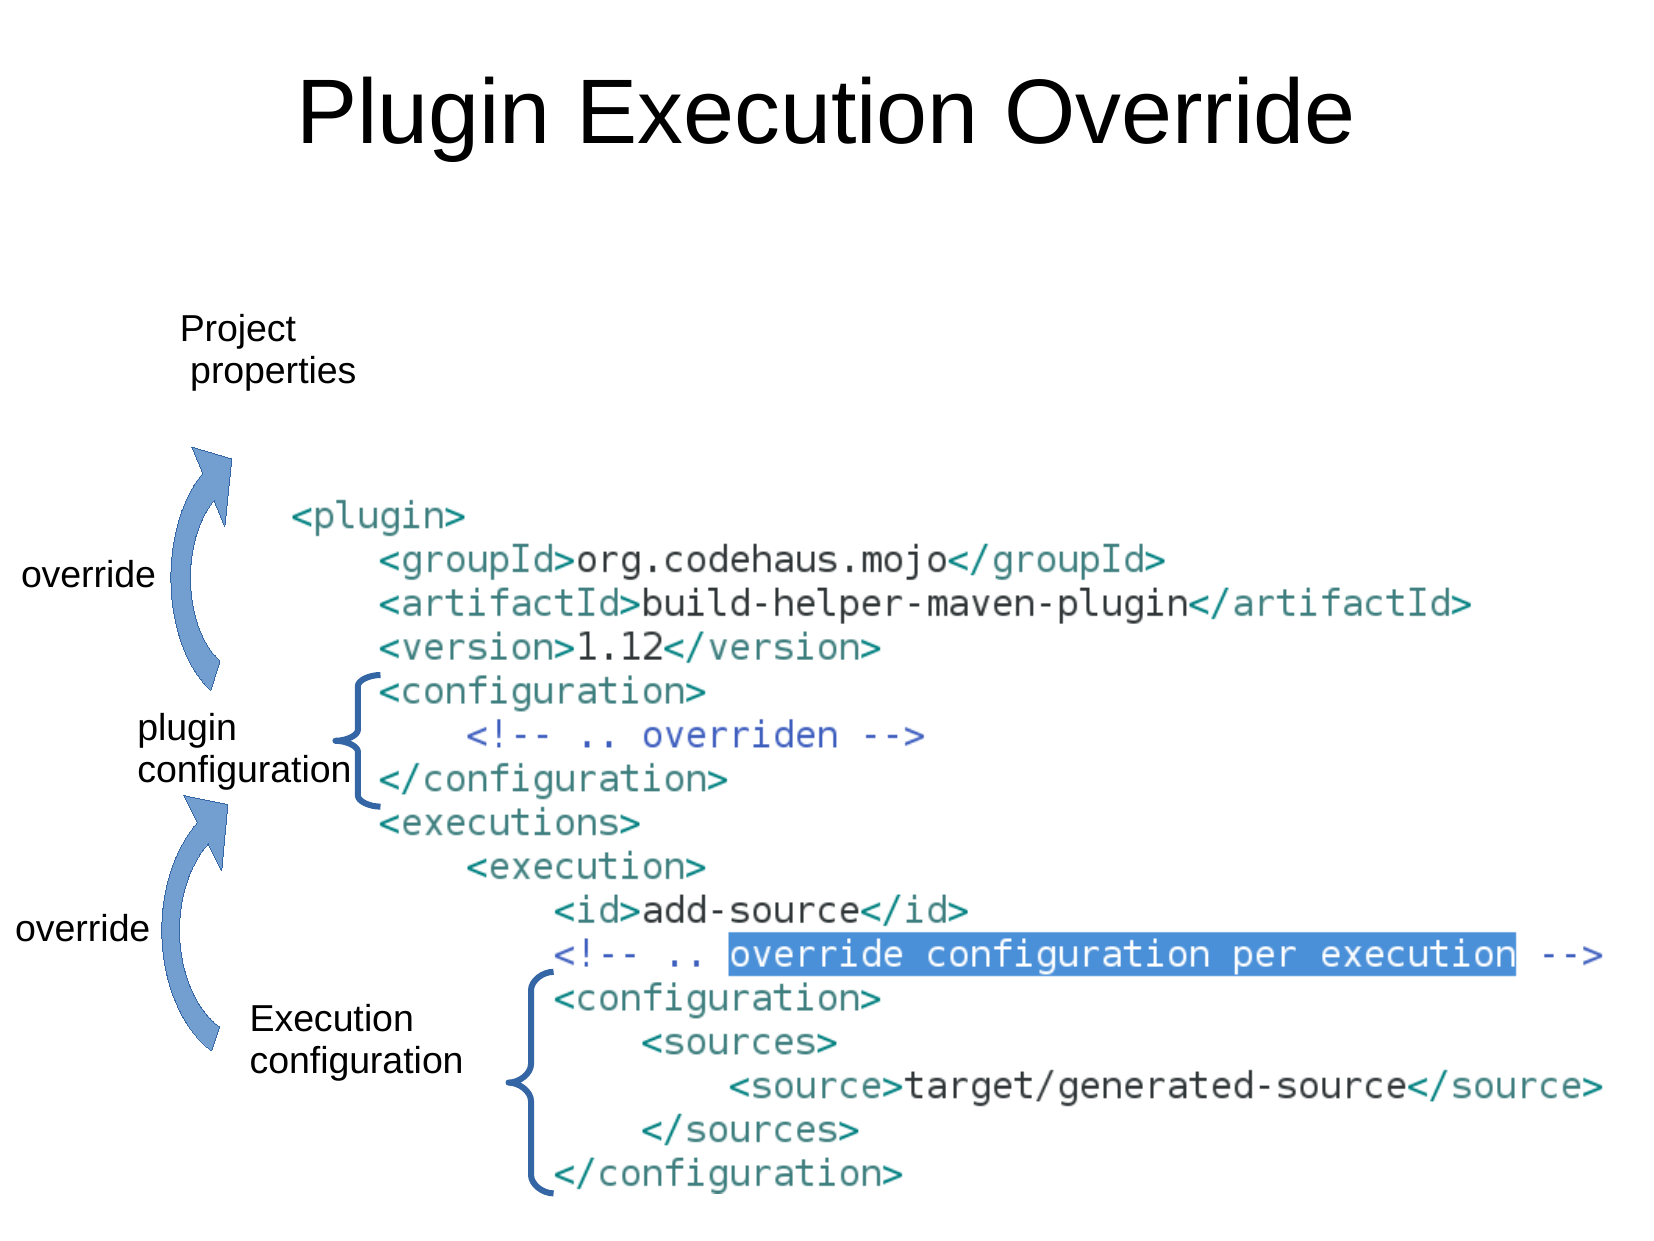

# Plugin Execution Override
Project
 properties
override
plugin
configuration
override
Execution
configuration